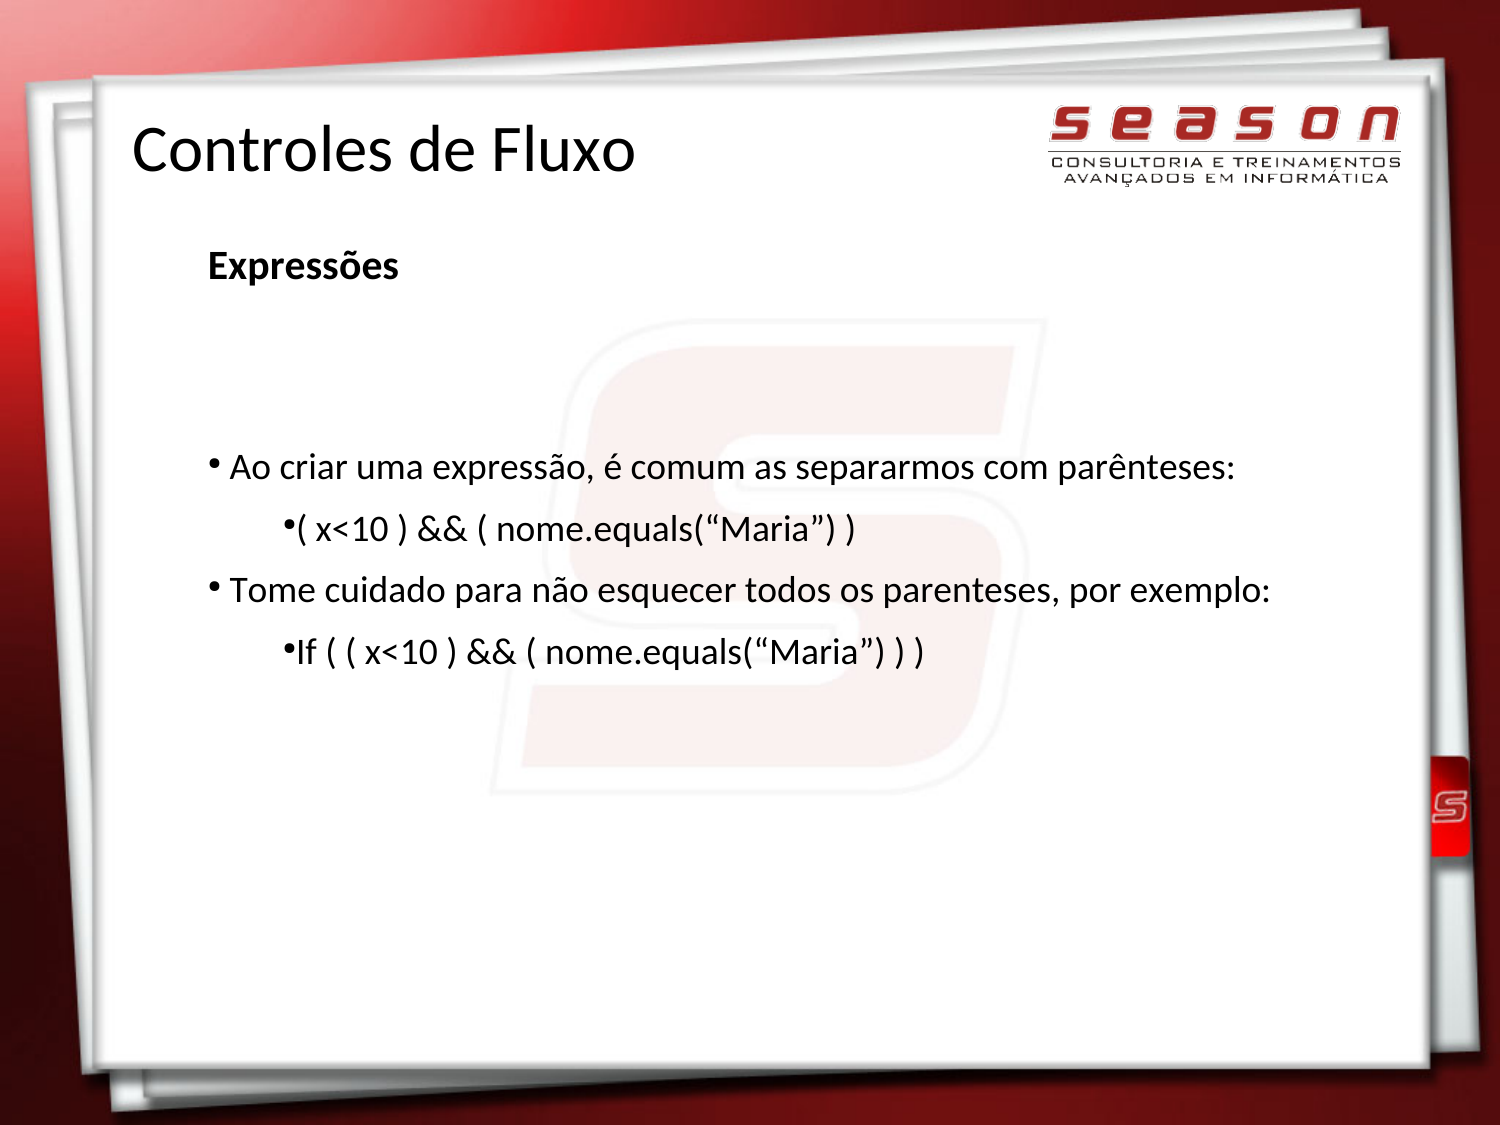

# Controles de Fluxo
Expressões
 Ao criar uma expressão, é comum as separarmos com parênteses:
( x<10 ) && ( nome.equals(“Maria”) )
 Tome cuidado para não esquecer todos os parenteses, por exemplo:
If ( ( x<10 ) && ( nome.equals(“Maria”) ) )